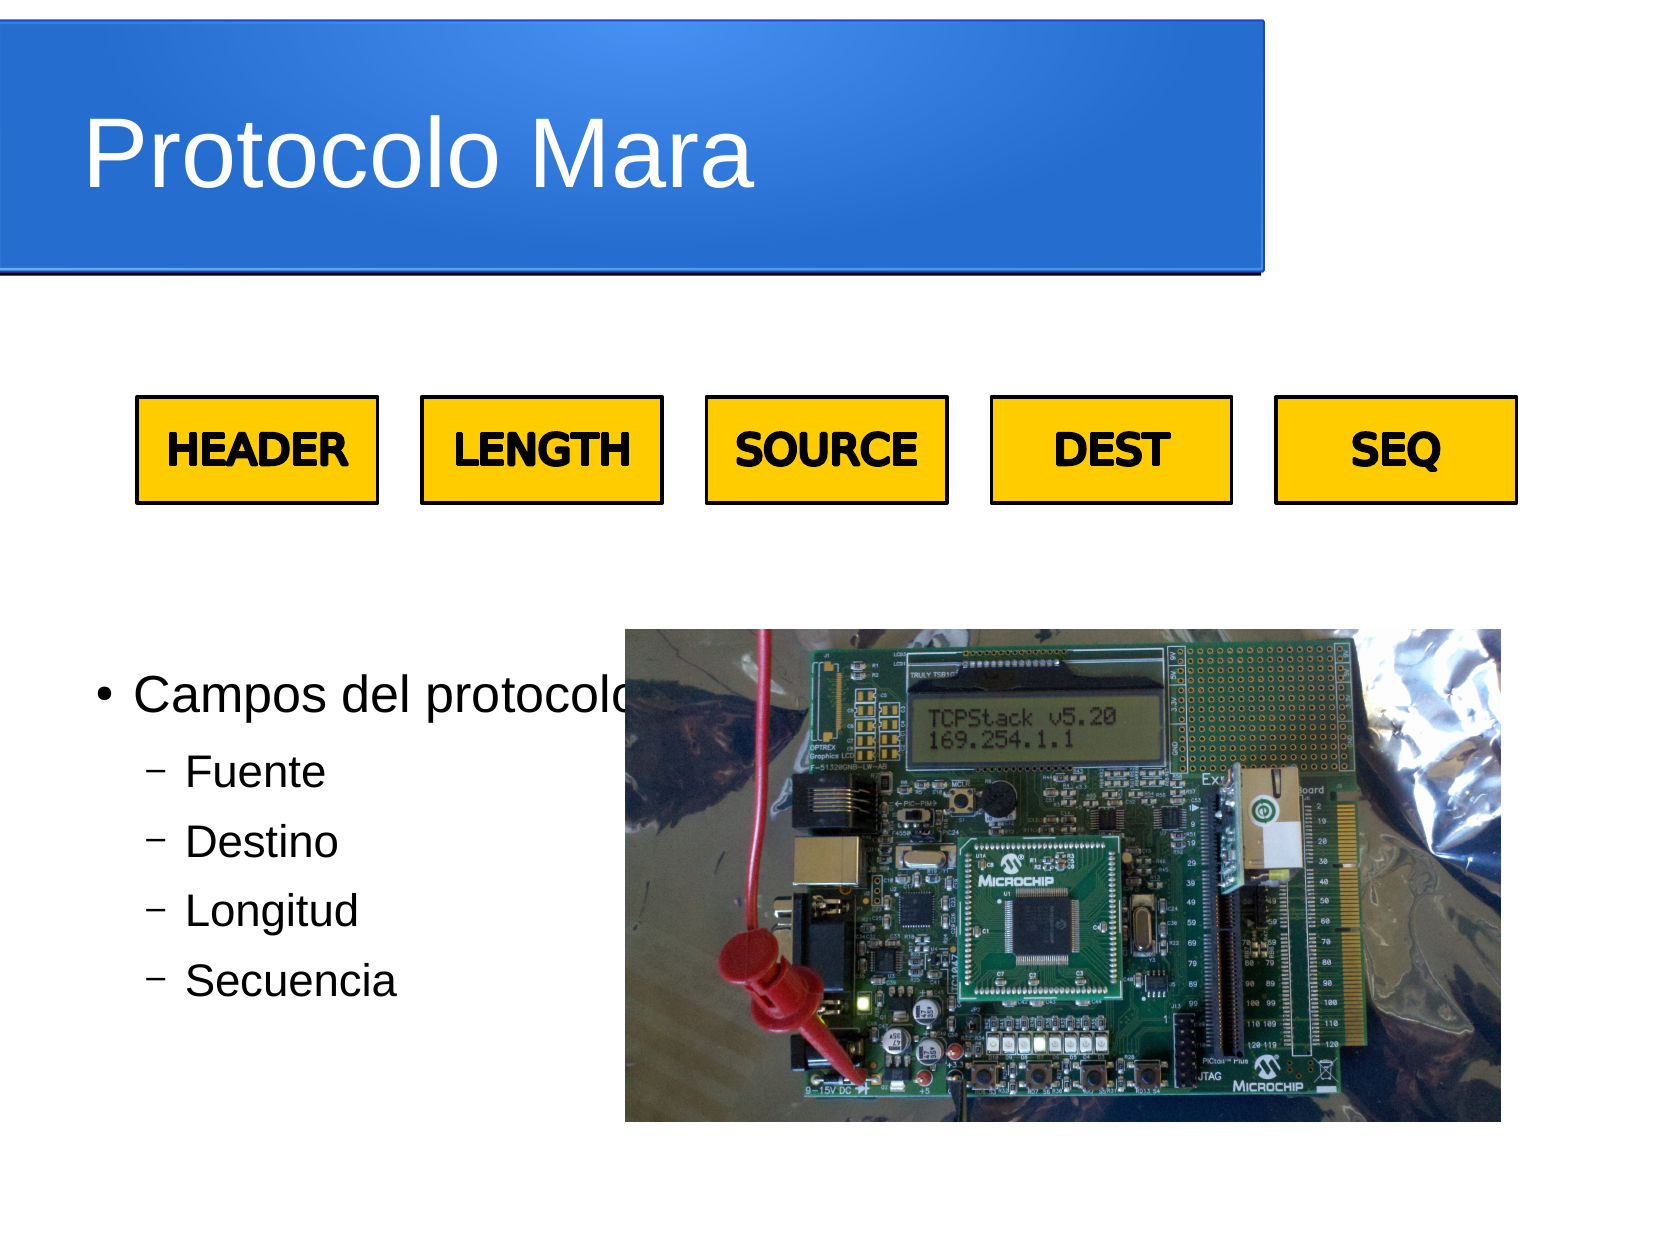

# Protocolo Mara
Campos del protocolo
Fuente
Destino
Longitud
Secuencia